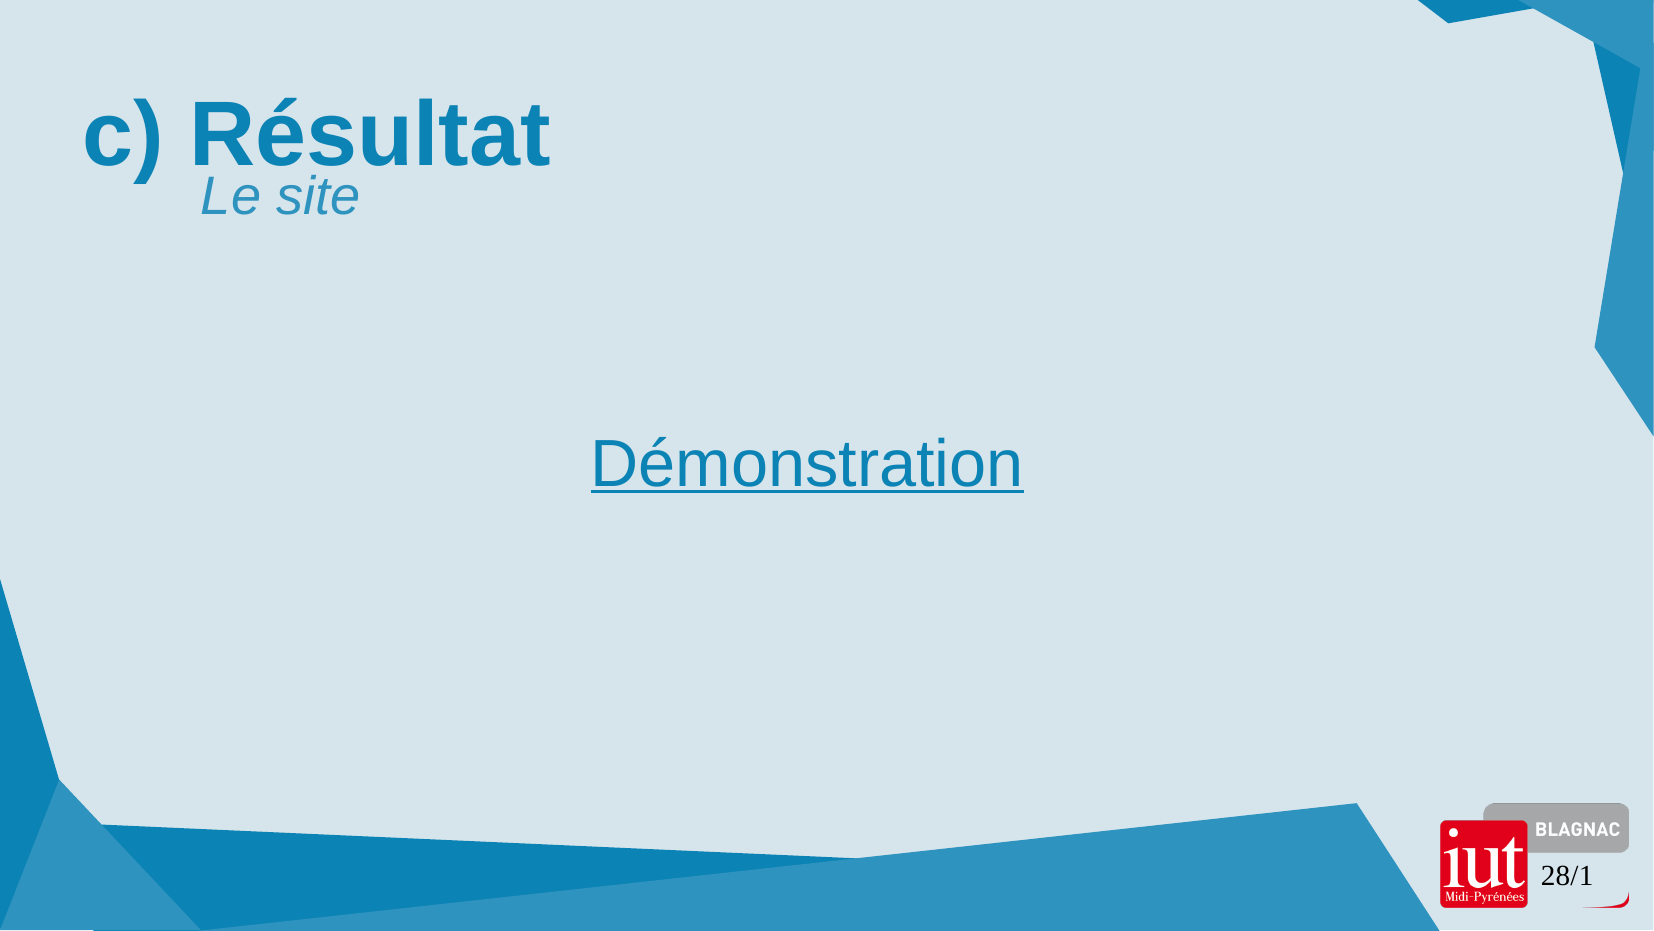

# c) Résultat
Le site
Démonstration
28